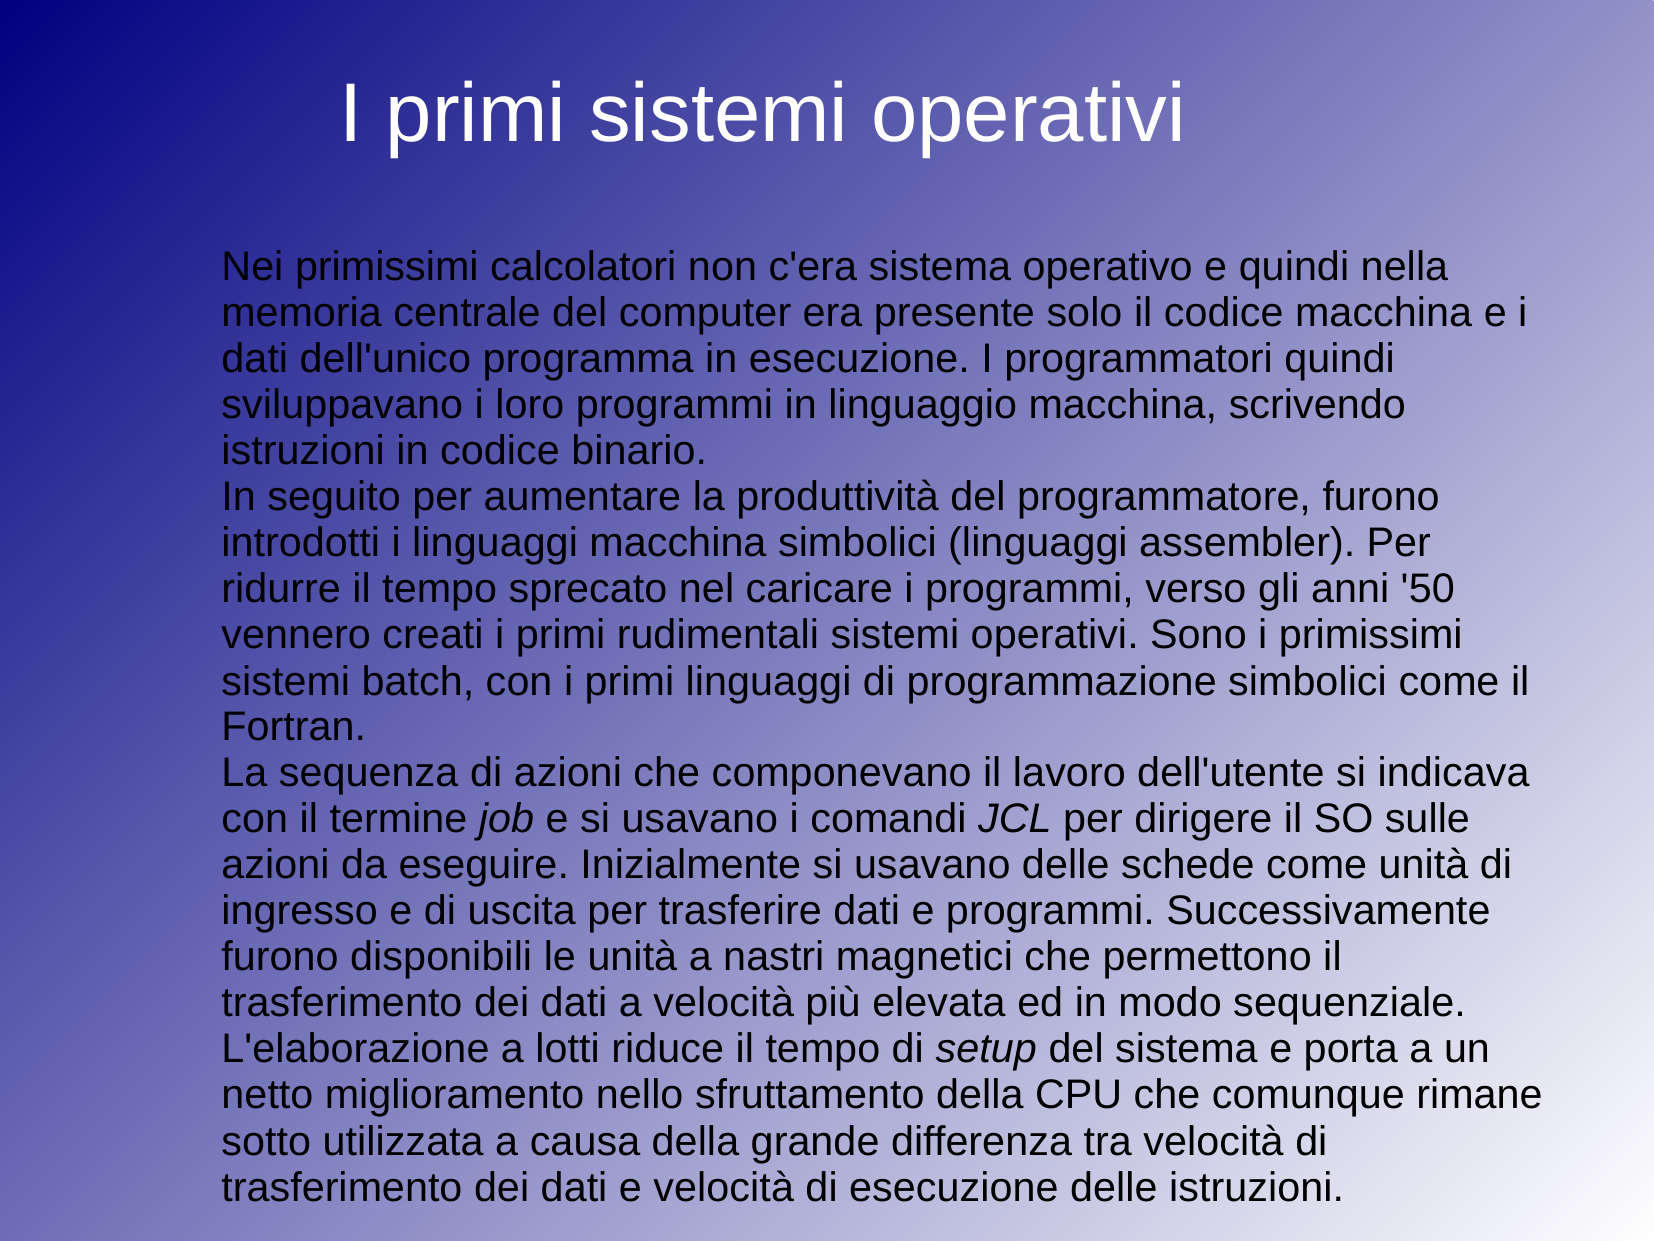

I primi sistemi operativi
Nei primissimi calcolatori non c'era sistema operativo e quindi nella memoria centrale del computer era presente solo il codice macchina e i dati dell'unico programma in esecuzione. I programmatori quindi sviluppavano i loro programmi in linguaggio macchina, scrivendo istruzioni in codice binario.
In seguito per aumentare la produttività del programmatore, furono introdotti i linguaggi macchina simbolici (linguaggi assembler). Per ridurre il tempo sprecato nel caricare i programmi, verso gli anni '50 vennero creati i primi rudimentali sistemi operativi. Sono i primissimi sistemi batch, con i primi linguaggi di programmazione simbolici come il Fortran.
La sequenza di azioni che componevano il lavoro dell'utente si indicava con il termine job e si usavano i comandi JCL per dirigere il SO sulle azioni da eseguire. Inizialmente si usavano delle schede come unità di ingresso e di uscita per trasferire dati e programmi. Successivamente furono disponibili le unità a nastri magnetici che permettono il trasferimento dei dati a velocità più elevata ed in modo sequenziale. L'elaborazione a lotti riduce il tempo di setup del sistema e porta a un netto miglioramento nello sfruttamento della CPU che comunque rimane sotto utilizzata a causa della grande differenza tra velocità di trasferimento dei dati e velocità di esecuzione delle istruzioni.